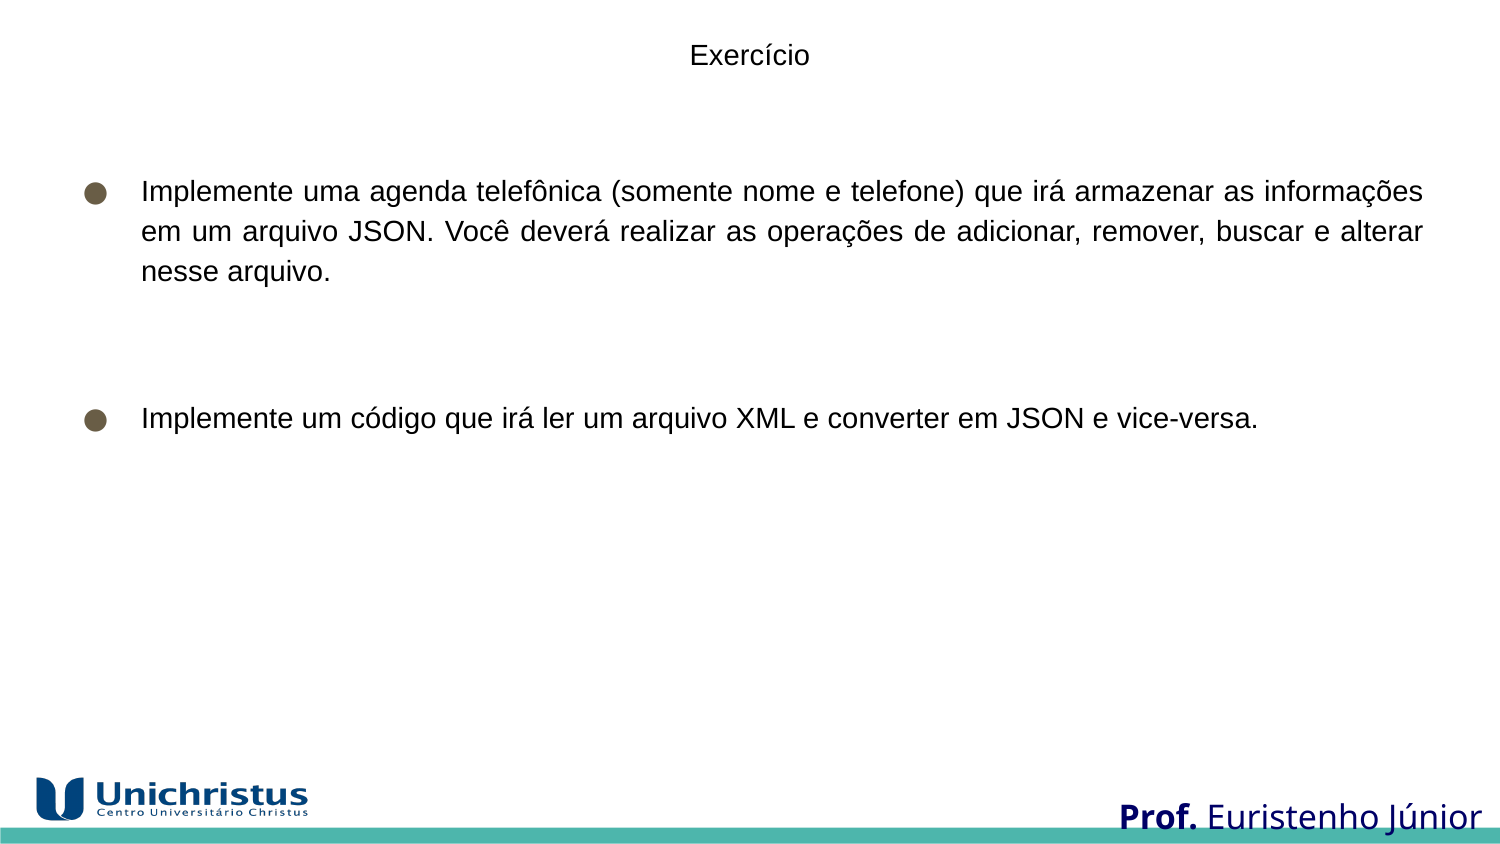

# Exercício
Implemente uma agenda telefônica (somente nome e telefone) que irá armazenar as informações em um arquivo JSON. Você deverá realizar as operações de adicionar, remover, buscar e alterar nesse arquivo.
Implemente um código que irá ler um arquivo XML e converter em JSON e vice-versa.